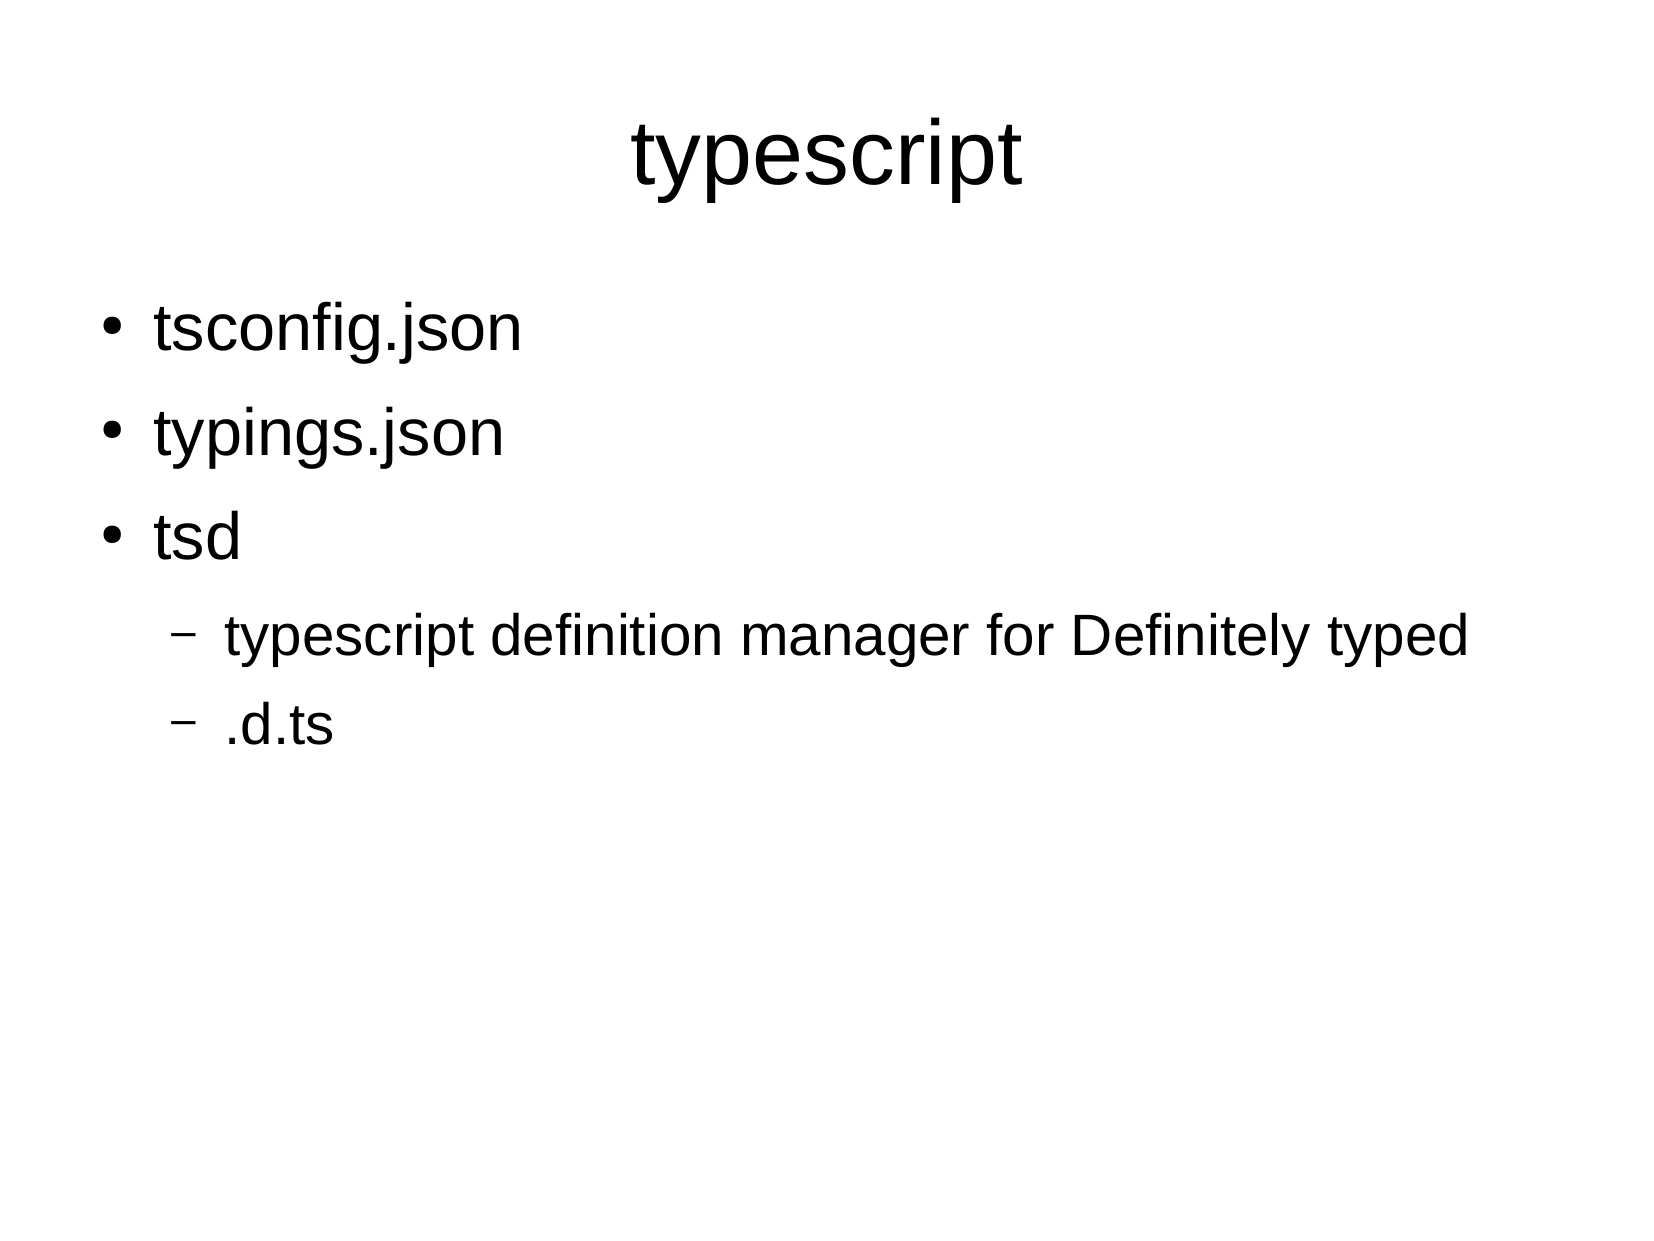

# typescript
tsconfig.json
typings.json
tsd
typescript definition manager for Definitely typed
.d.ts